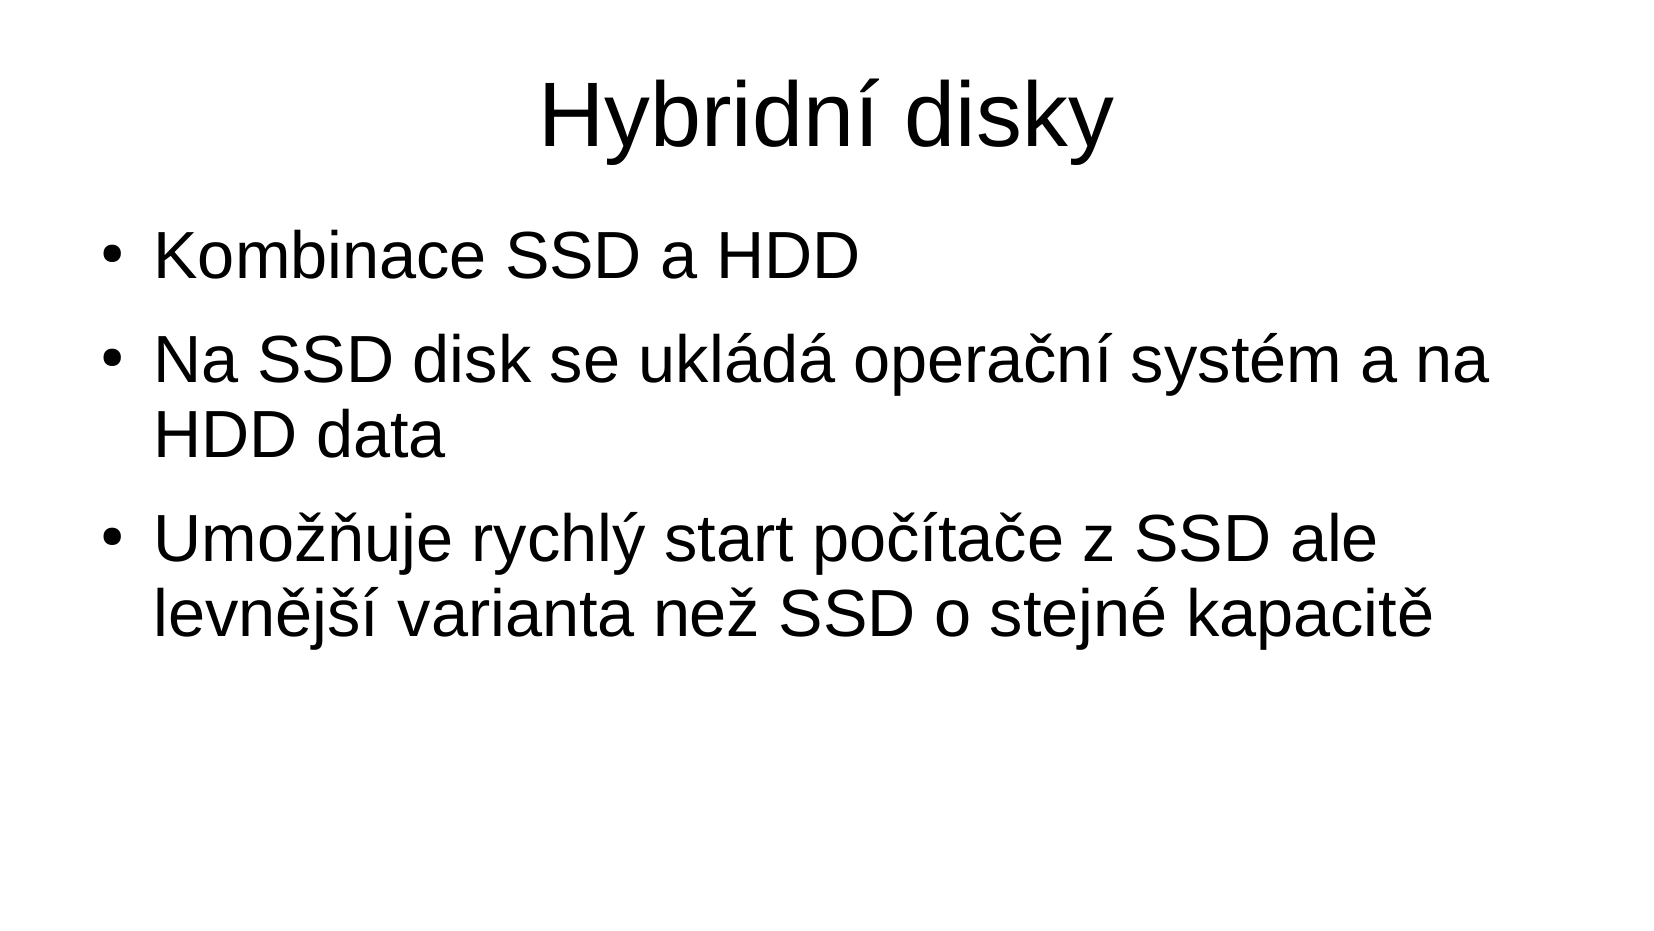

# Hybridní disky
Kombinace SSD a HDD
Na SSD disk se ukládá operační systém a na HDD data
Umožňuje rychlý start počítače z SSD ale levnější varianta než SSD o stejné kapacitě